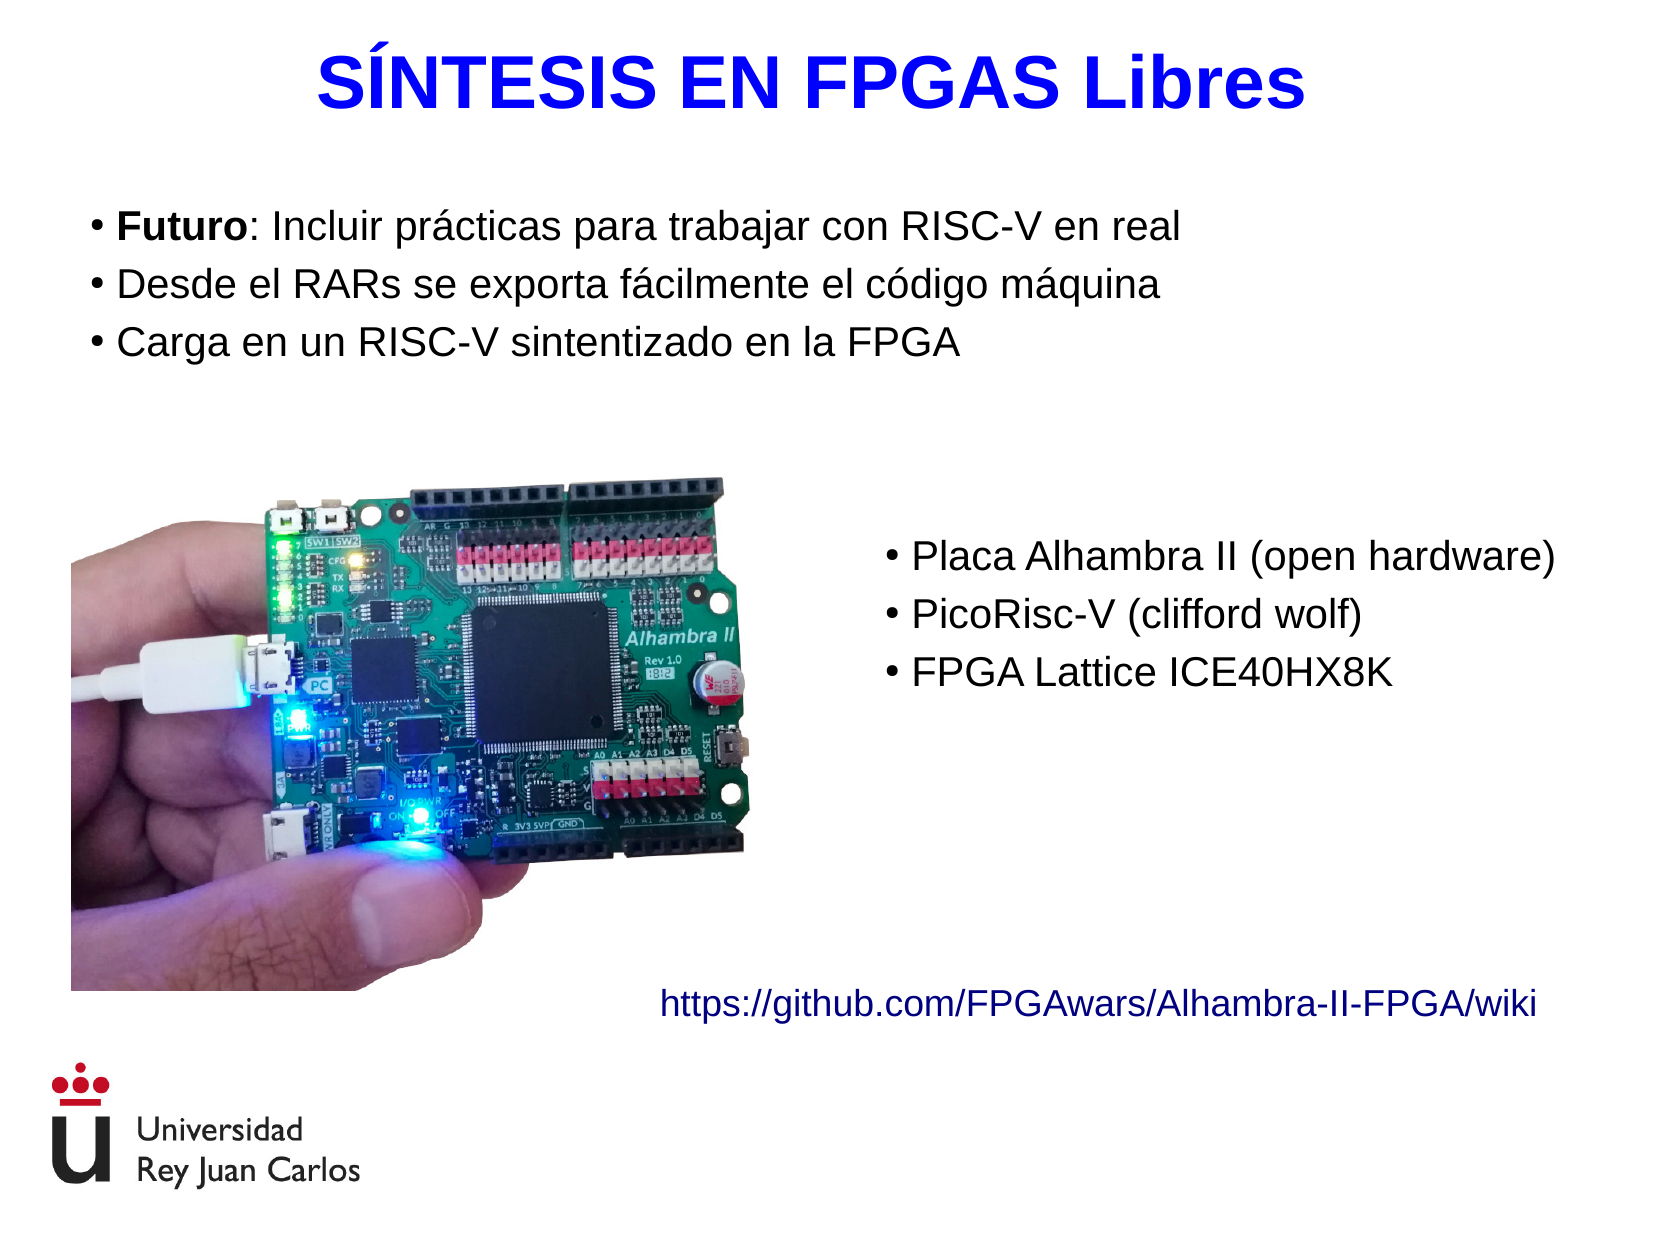

SÍNTESIS EN FPGAS Libres
 Futuro: Incluir prácticas para trabajar con RISC-V en real
 Desde el RARs se exporta fácilmente el código máquina
 Carga en un RISC-V sintentizado en la FPGA
 Placa Alhambra II (open hardware)
 PicoRisc-V (clifford wolf)
 FPGA Lattice ICE40HX8K
https://github.com/FPGAwars/Alhambra-II-FPGA/wiki